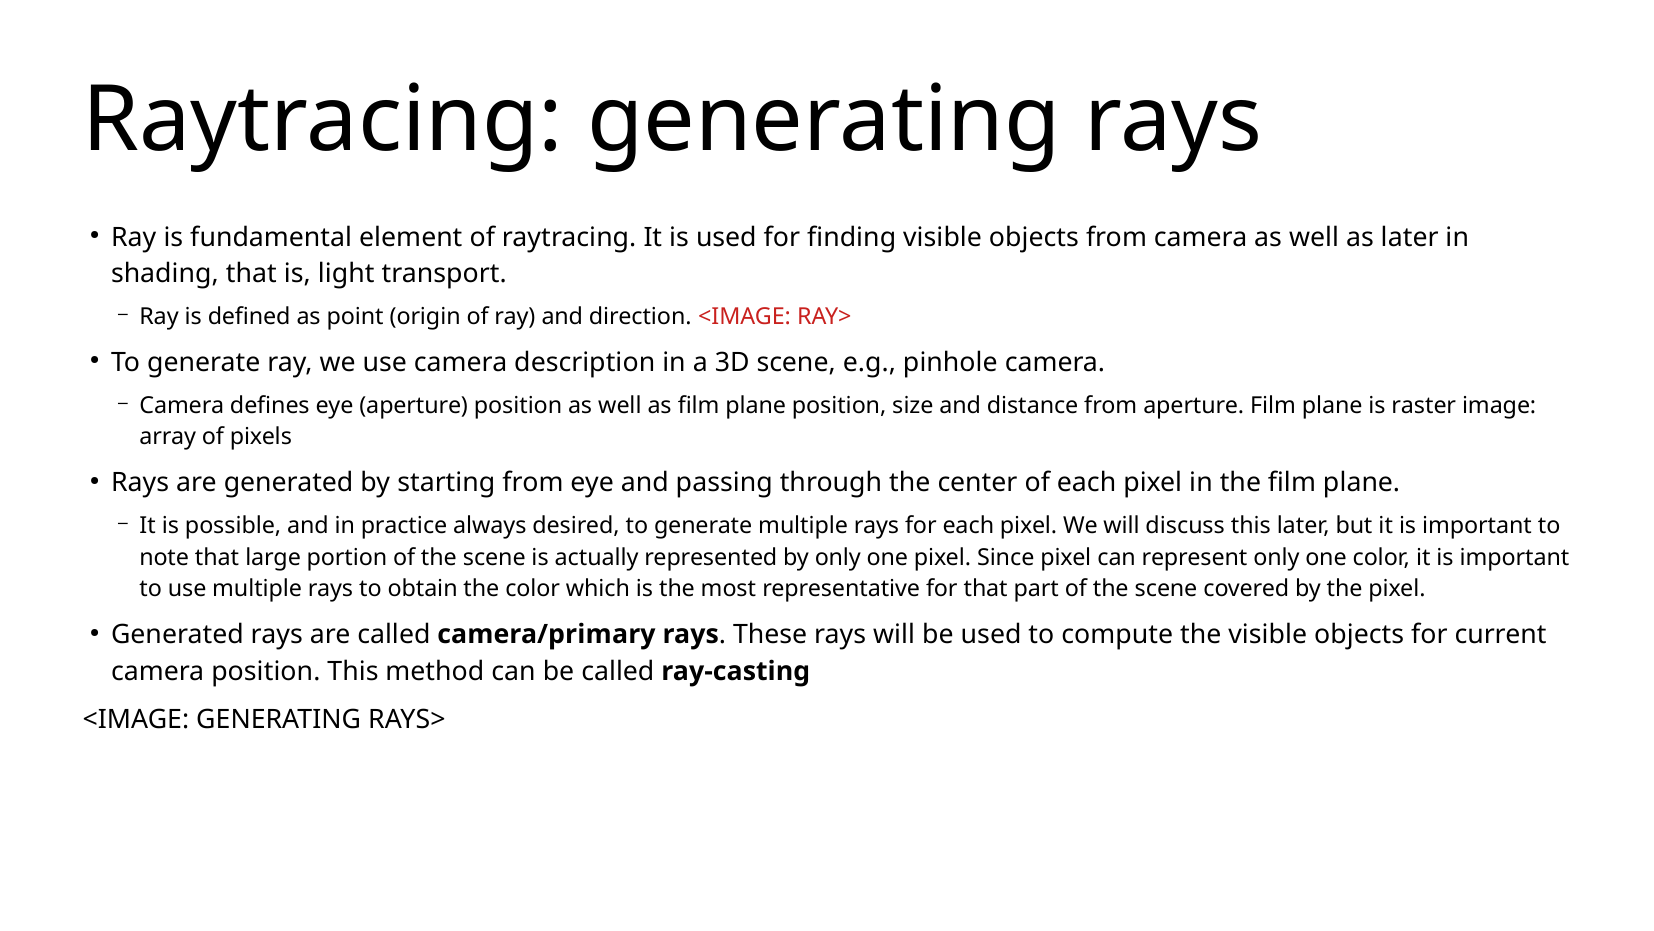

# Raytracing: generating rays
Ray is fundamental element of raytracing. It is used for finding visible objects from camera as well as later in shading, that is, light transport.
Ray is defined as point (origin of ray) and direction. <IMAGE: RAY>
To generate ray, we use camera description in a 3D scene, e.g., pinhole camera.
Camera defines eye (aperture) position as well as film plane position, size and distance from aperture. Film plane is raster image: array of pixels
Rays are generated by starting from eye and passing through the center of each pixel in the film plane.
It is possible, and in practice always desired, to generate multiple rays for each pixel. We will discuss this later, but it is important to note that large portion of the scene is actually represented by only one pixel. Since pixel can represent only one color, it is important to use multiple rays to obtain the color which is the most representative for that part of the scene covered by the pixel.
Generated rays are called camera/primary rays. These rays will be used to compute the visible objects for current camera position. This method can be called ray-casting
<IMAGE: GENERATING RAYS>